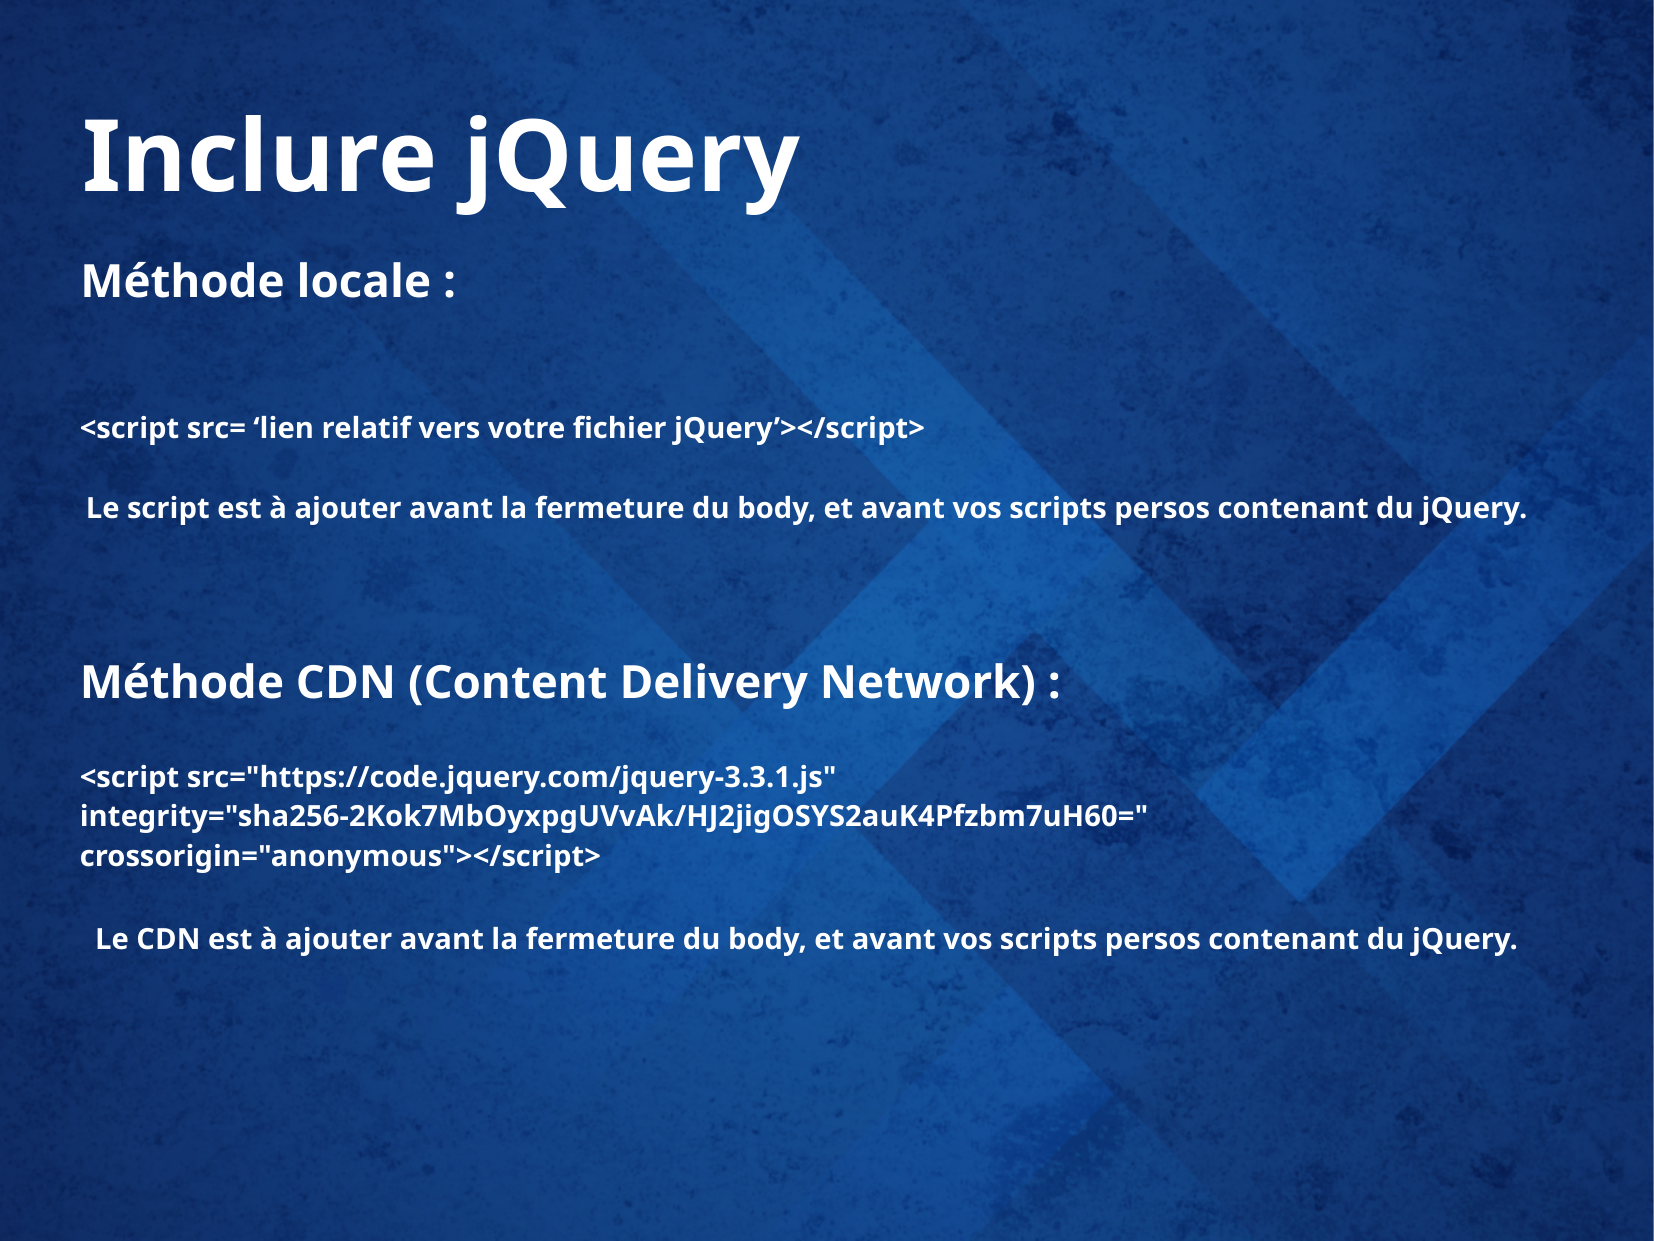

# Inclure jQuery
Méthode locale :
<script src= ‘lien relatif vers votre fichier jQuery’></script>
Le script est à ajouter avant la fermeture du body, et avant vos scripts persos contenant du jQuery.
Méthode CDN (Content Delivery Network) :
<script src="https://code.jquery.com/jquery-3.3.1.js"
integrity="sha256-2Kok7MbOyxpgUVvAk/HJ2jigOSYS2auK4Pfzbm7uH60="
crossorigin="anonymous"></script>
Le CDN est à ajouter avant la fermeture du body, et avant vos scripts persos contenant du jQuery.